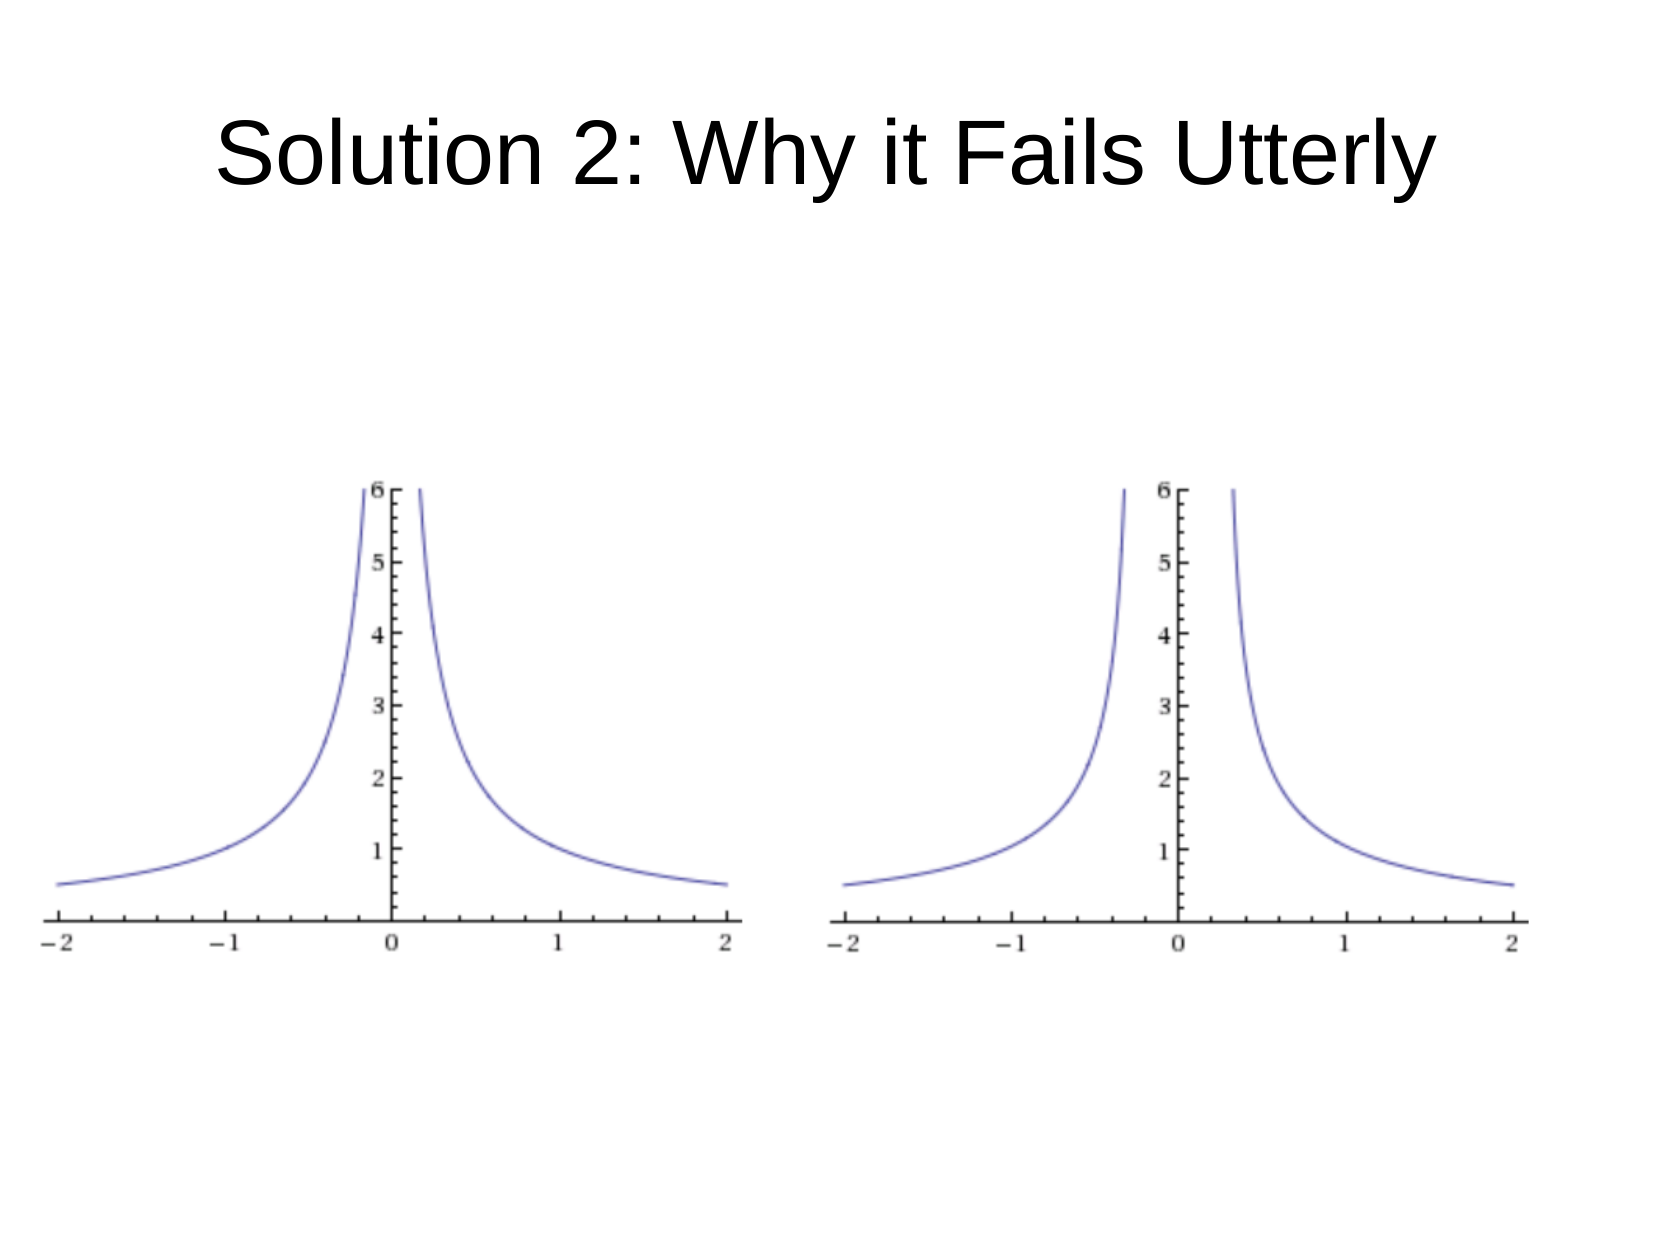

# Solution 2: Why it Fails Utterly